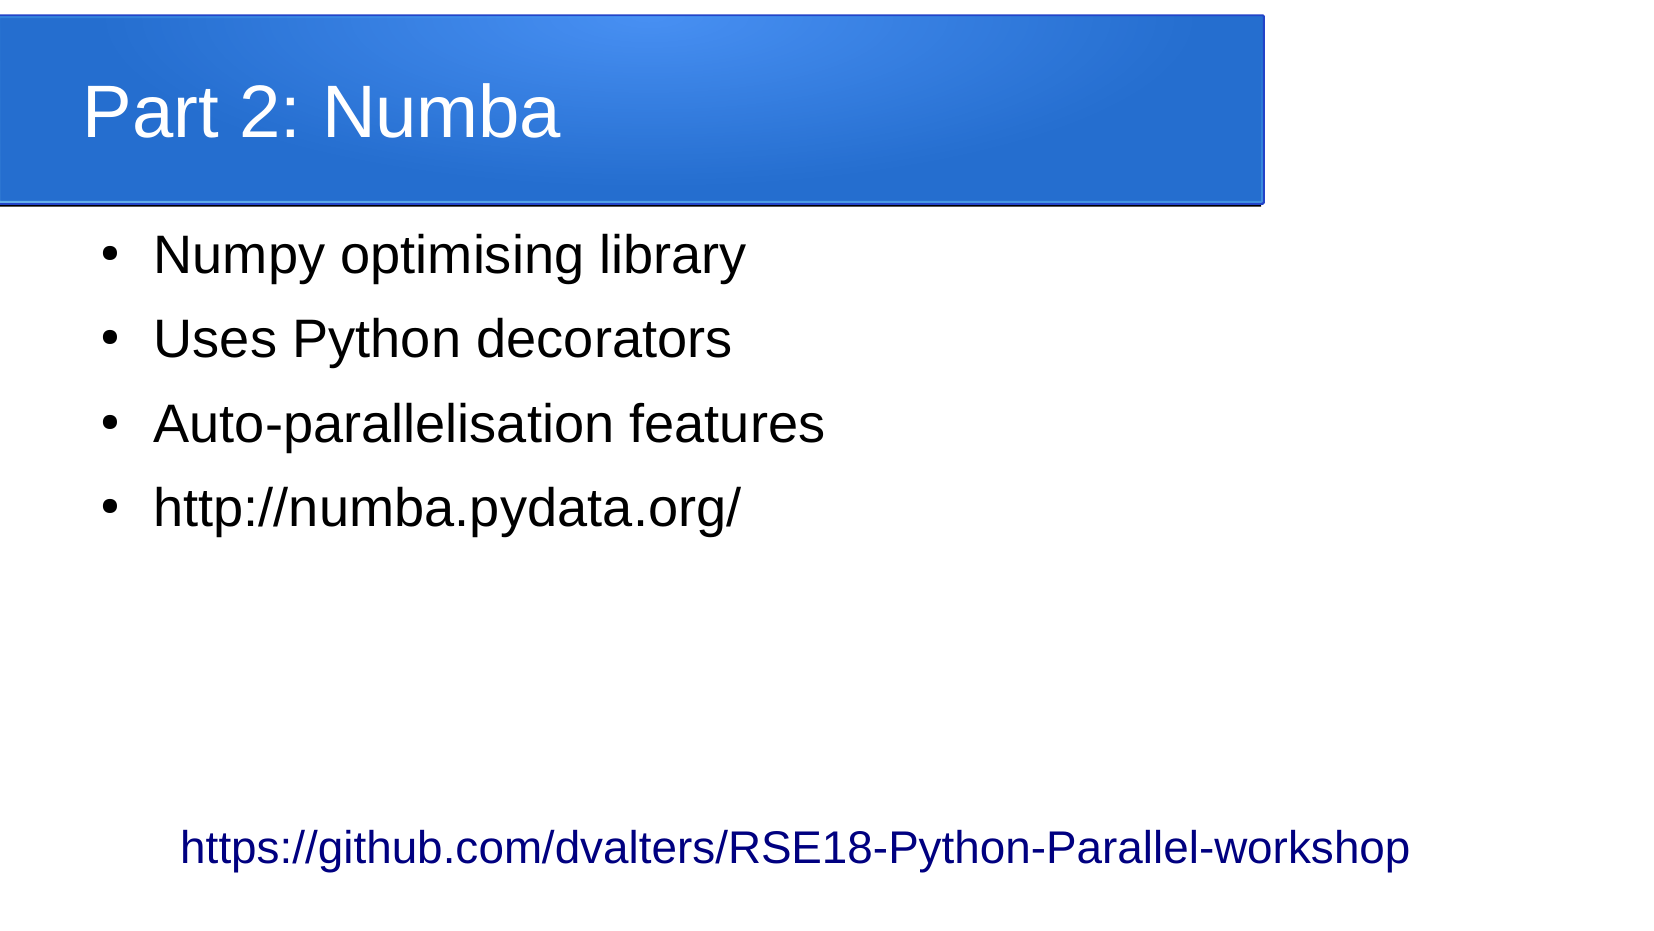

# Part 2: Numba
Numpy optimising library
Uses Python decorators
Auto-parallelisation features
http://numba.pydata.org/
https://github.com/dvalters/RSE18-Python-Parallel-workshop